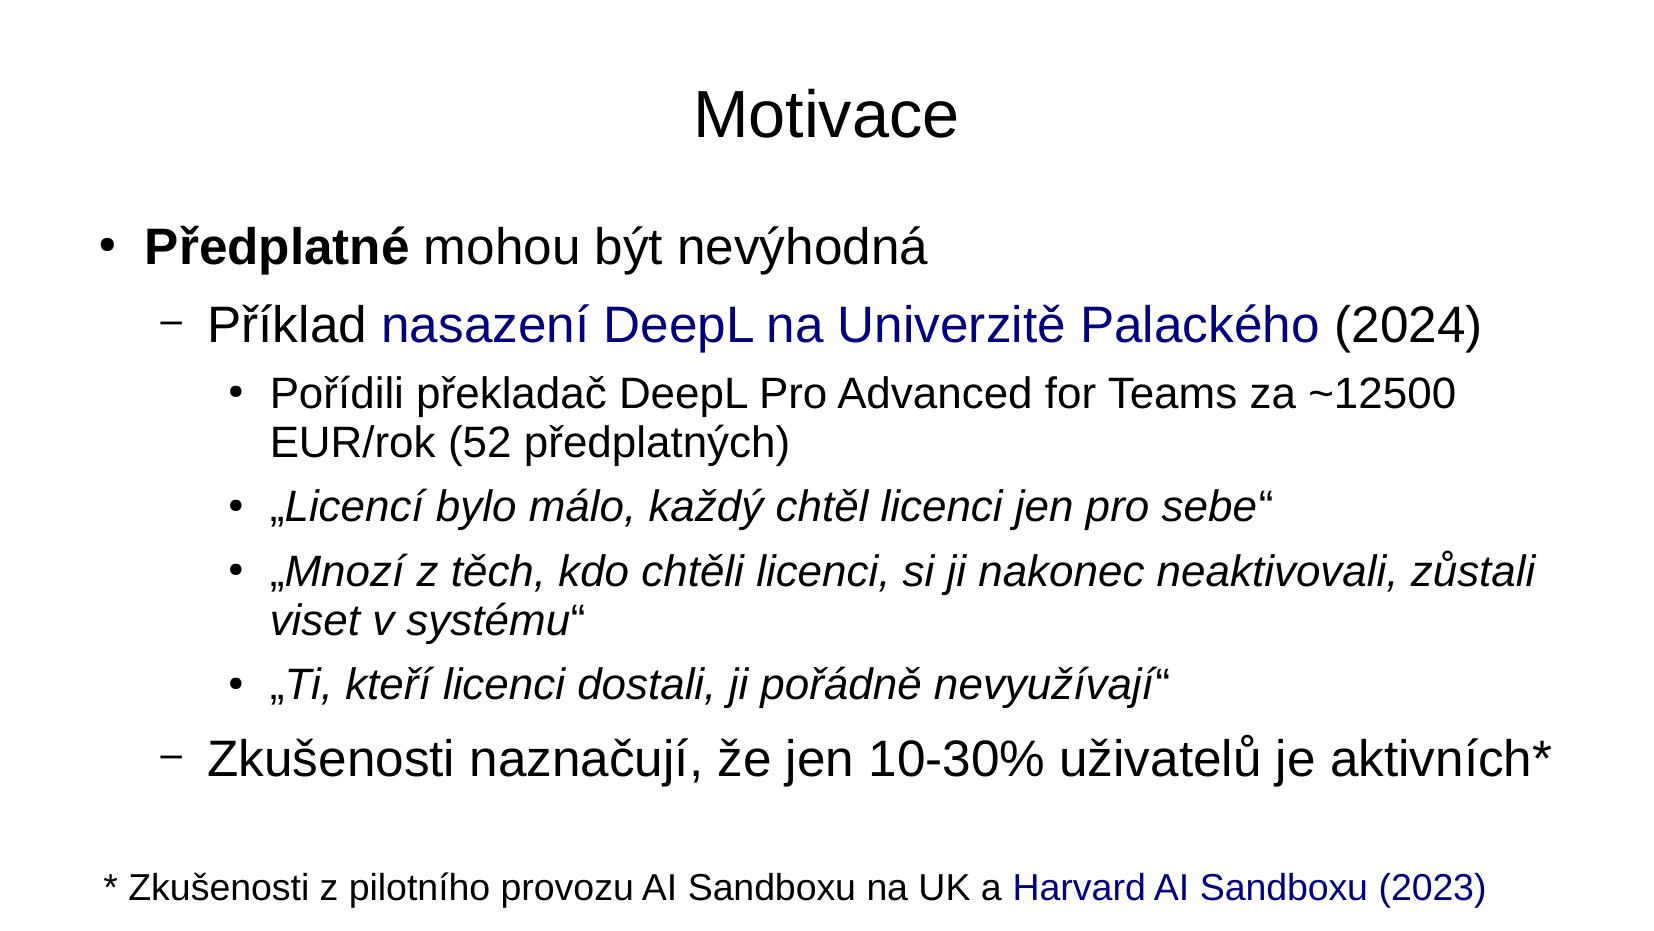

# Motivace
Předplatné mohou být nevýhodná
Příklad nasazení DeepL na Univerzitě Palackého (2024)
Pořídili překladač DeepL Pro Advanced for Teams za ~12500 EUR/rok (52 předplatných)
„Licencí bylo málo, každý chtěl licenci jen pro sebe“
„Mnozí z těch, kdo chtěli licenci, si ji nakonec neaktivovali, zůstali viset v systému“
„Ti, kteří licenci dostali, ji pořádně nevyužívají“
Zkušenosti naznačují, že jen 10-30% uživatelů je aktivních*
* Zkušenosti z pilotního provozu AI Sandboxu na UK a Harvard AI Sandboxu (2023)